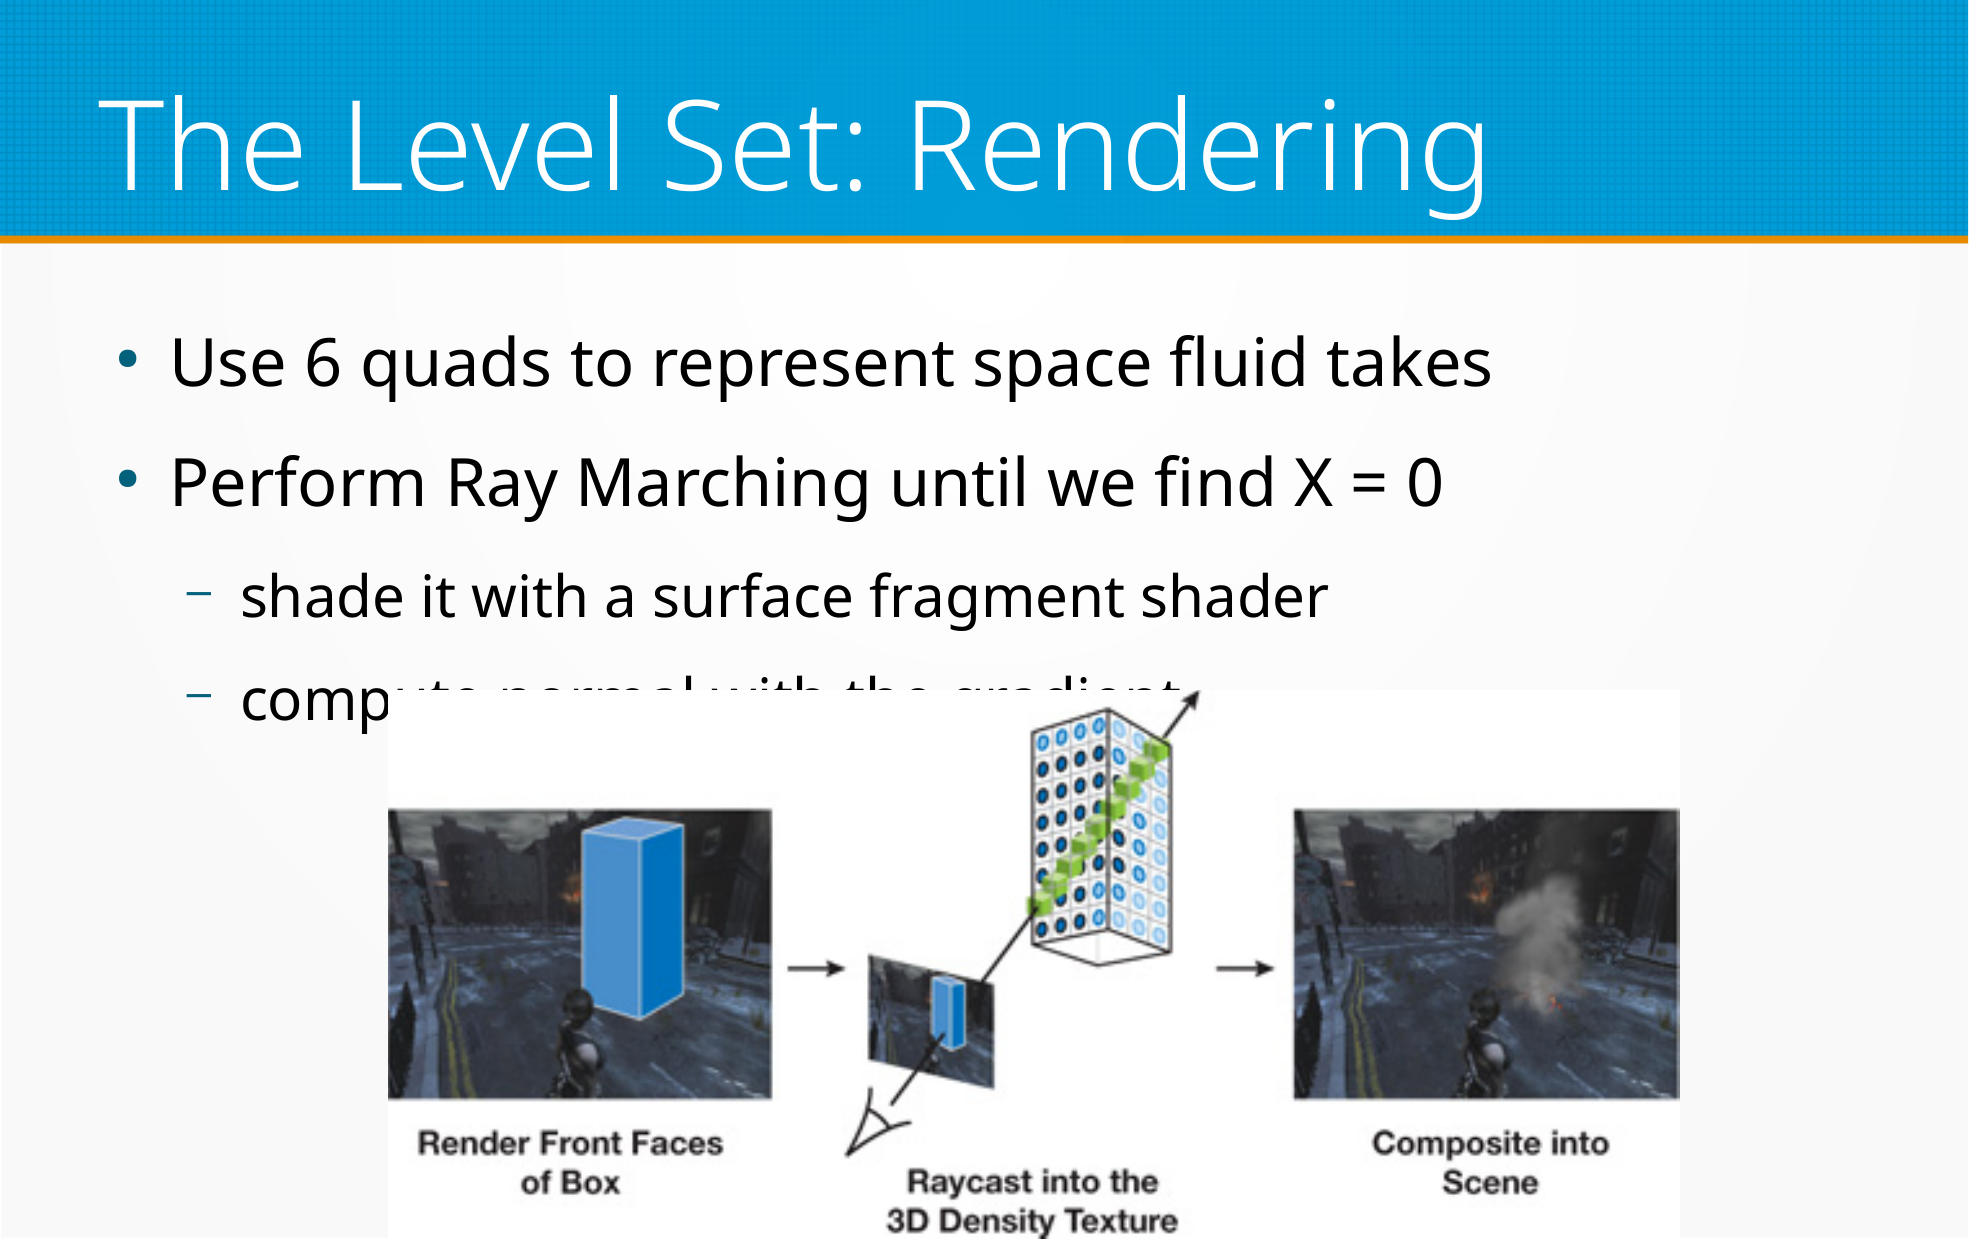

# The Level Set: Rendering
Use 6 quads to represent space fluid takes
Perform Ray Marching until we find X = 0
shade it with a surface fragment shader
compute normal with the gradient